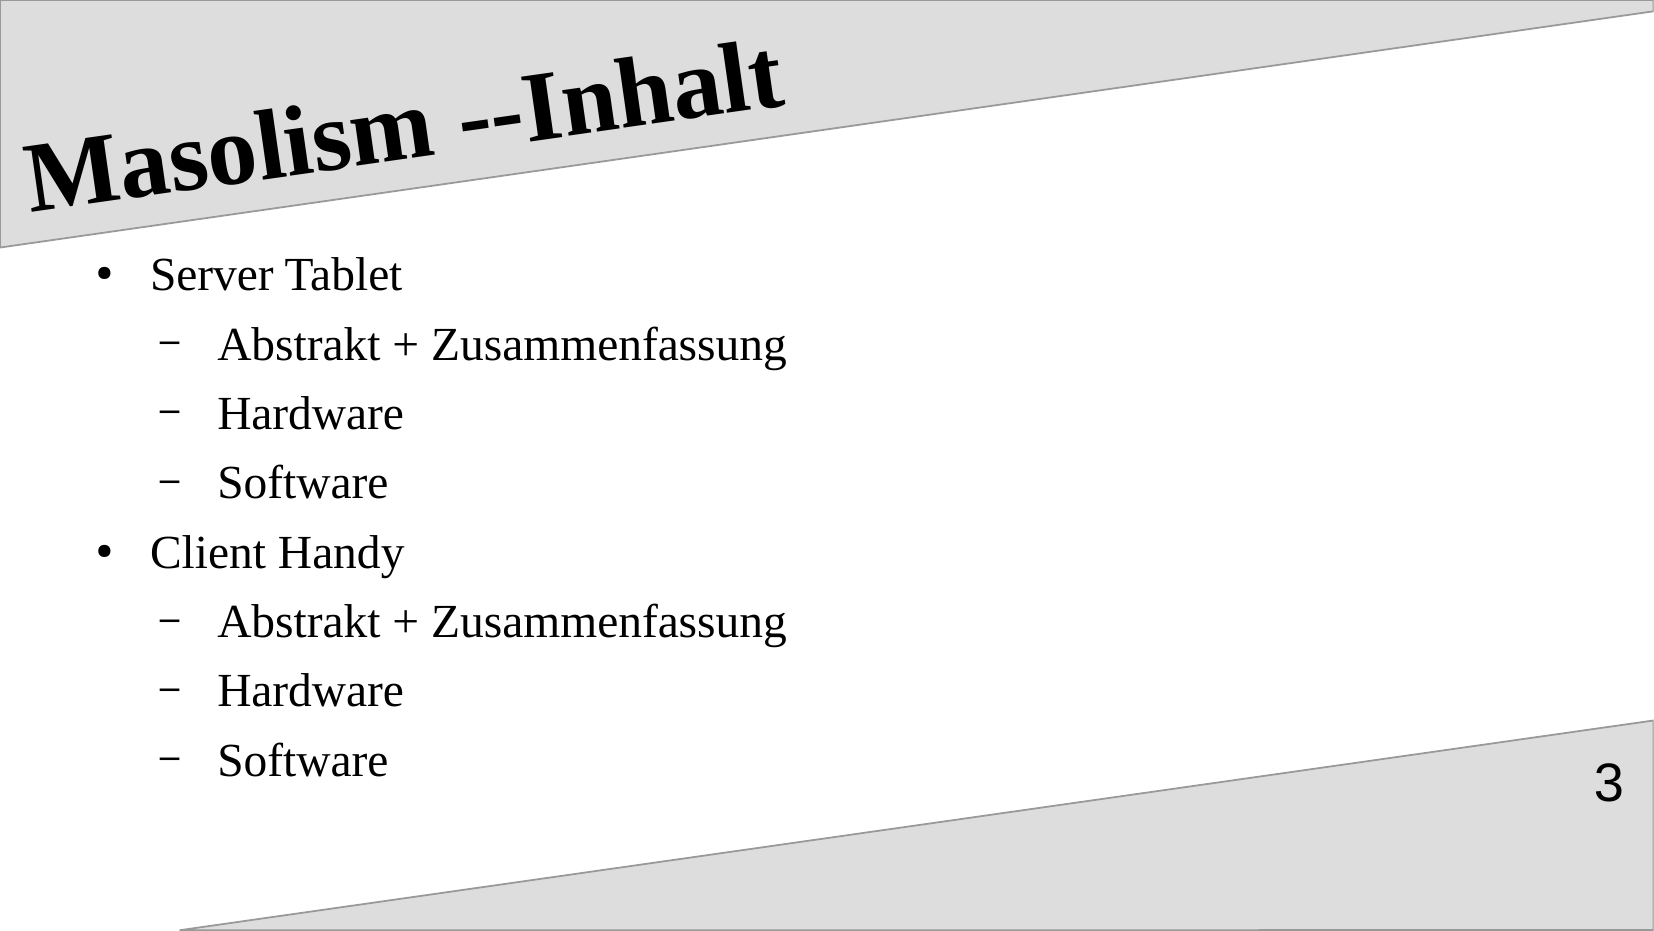

# Masolism --Inhalt
Server Tablet
Abstrakt + Zusammenfassung
Hardware
Software
Client Handy
Abstrakt + Zusammenfassung
Hardware
Software
3